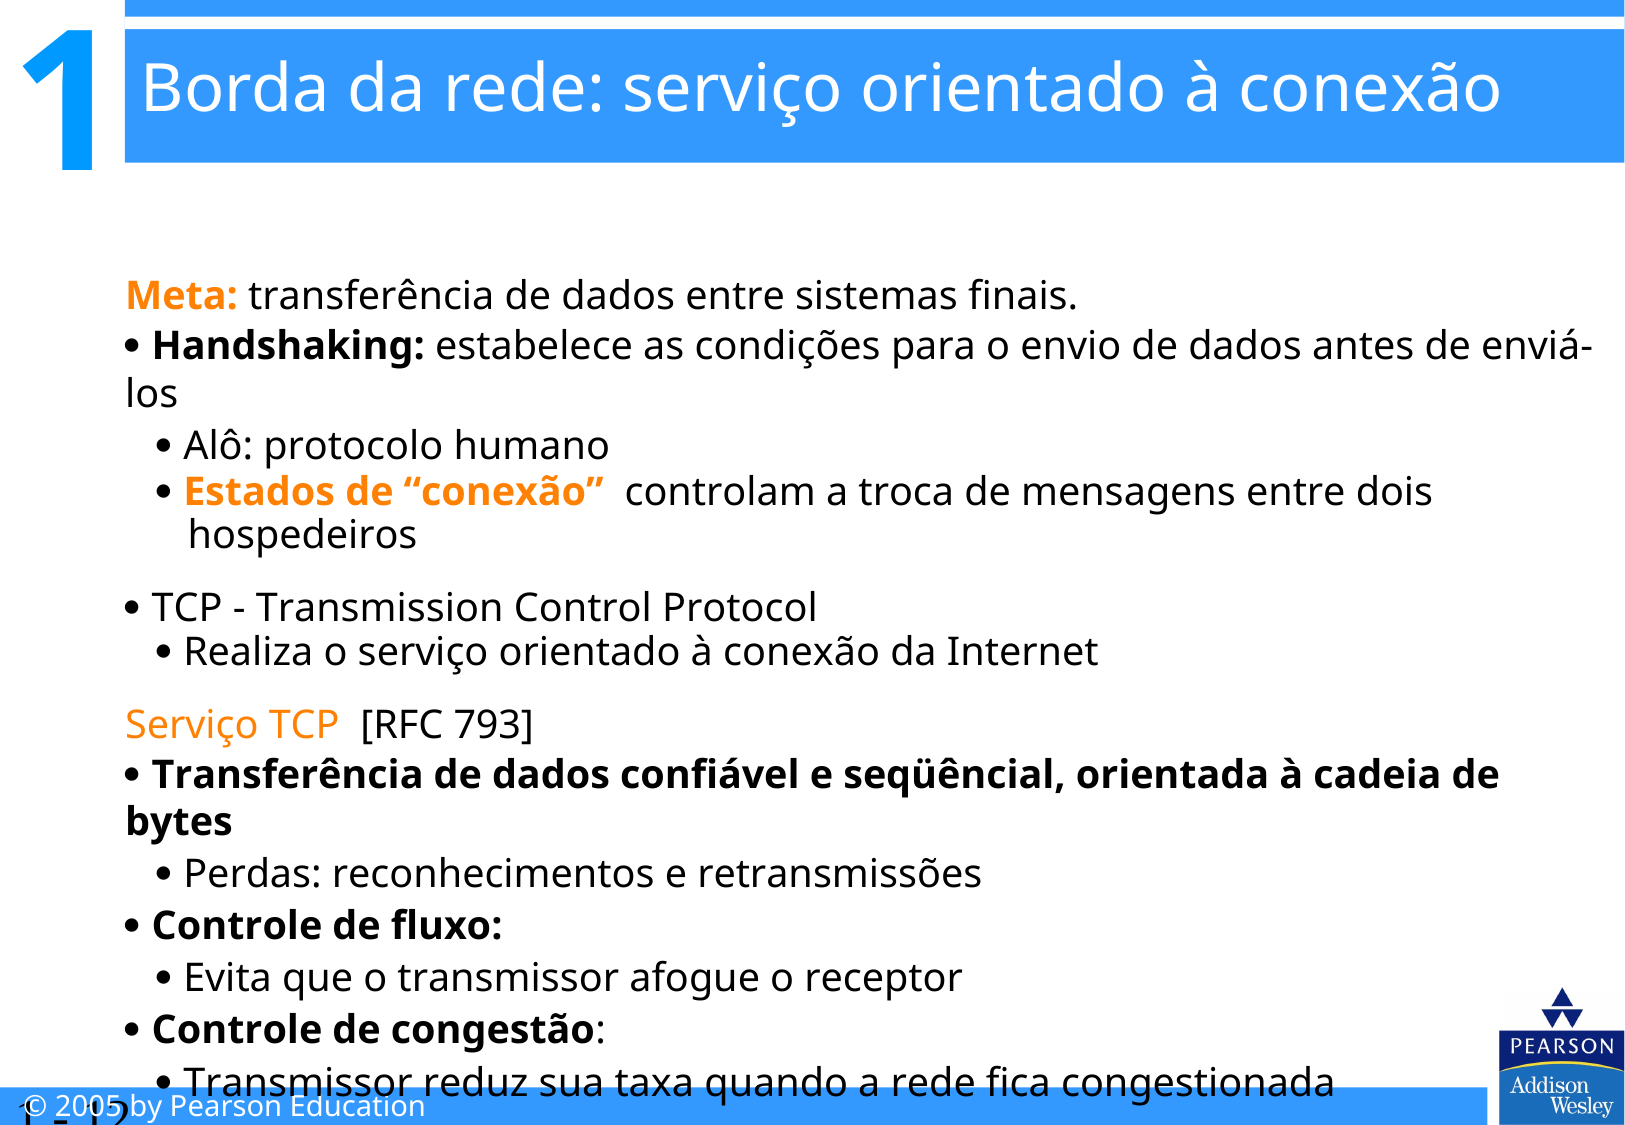

Borda da rede: serviço orientado à conexão
# Meta: transferência de dados entre sistemas finais.
 Handshaking: estabelece as condições para o envio de dados antes de enviá-los
 Alô: protocolo humano
 Estados de “conexão” controlam a troca de mensagens entre dois hospedeiros
 TCP - Transmission Control Protocol
 Realiza o serviço orientado à conexão da Internet
Serviço TCP [RFC 793]
 Transferência de dados confiável e seqüêncial, orientada à cadeia de bytes
 Perdas: reconhecimentos e retransmissões
 Controle de fluxo:
 Evita que o transmissor afogue o receptor
 Controle de congestão:
 Transmissor reduz sua taxa quando a rede fica congestionada
12